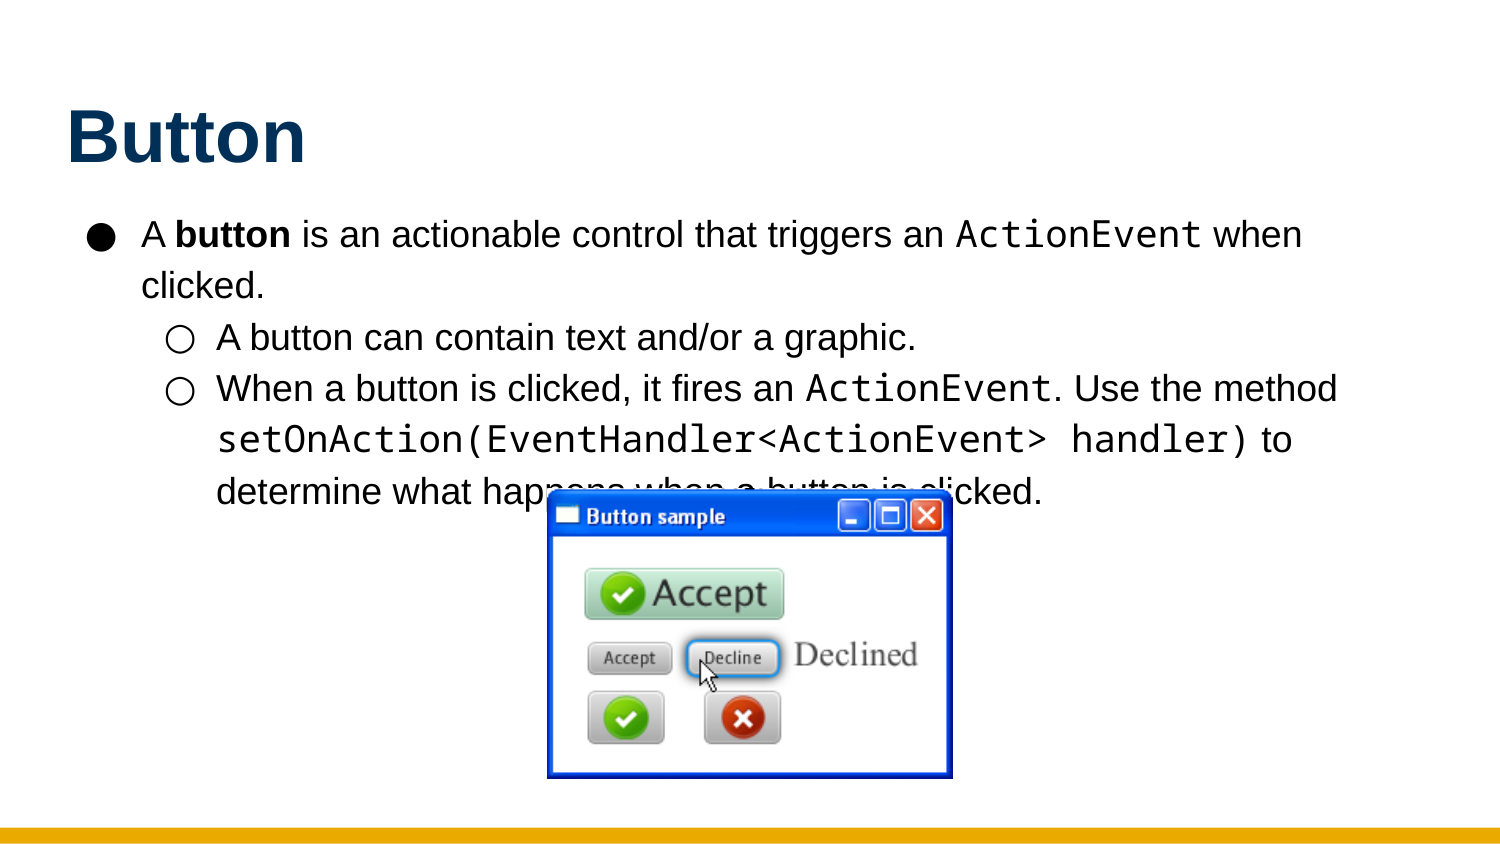

Button
A button is an actionable control that triggers an ActionEvent when clicked.
A button can contain text and/or a graphic.
When a button is clicked, it fires an ActionEvent. Use the method setOnAction(EventHandler<ActionEvent> handler) to determine what happens when a button is clicked.